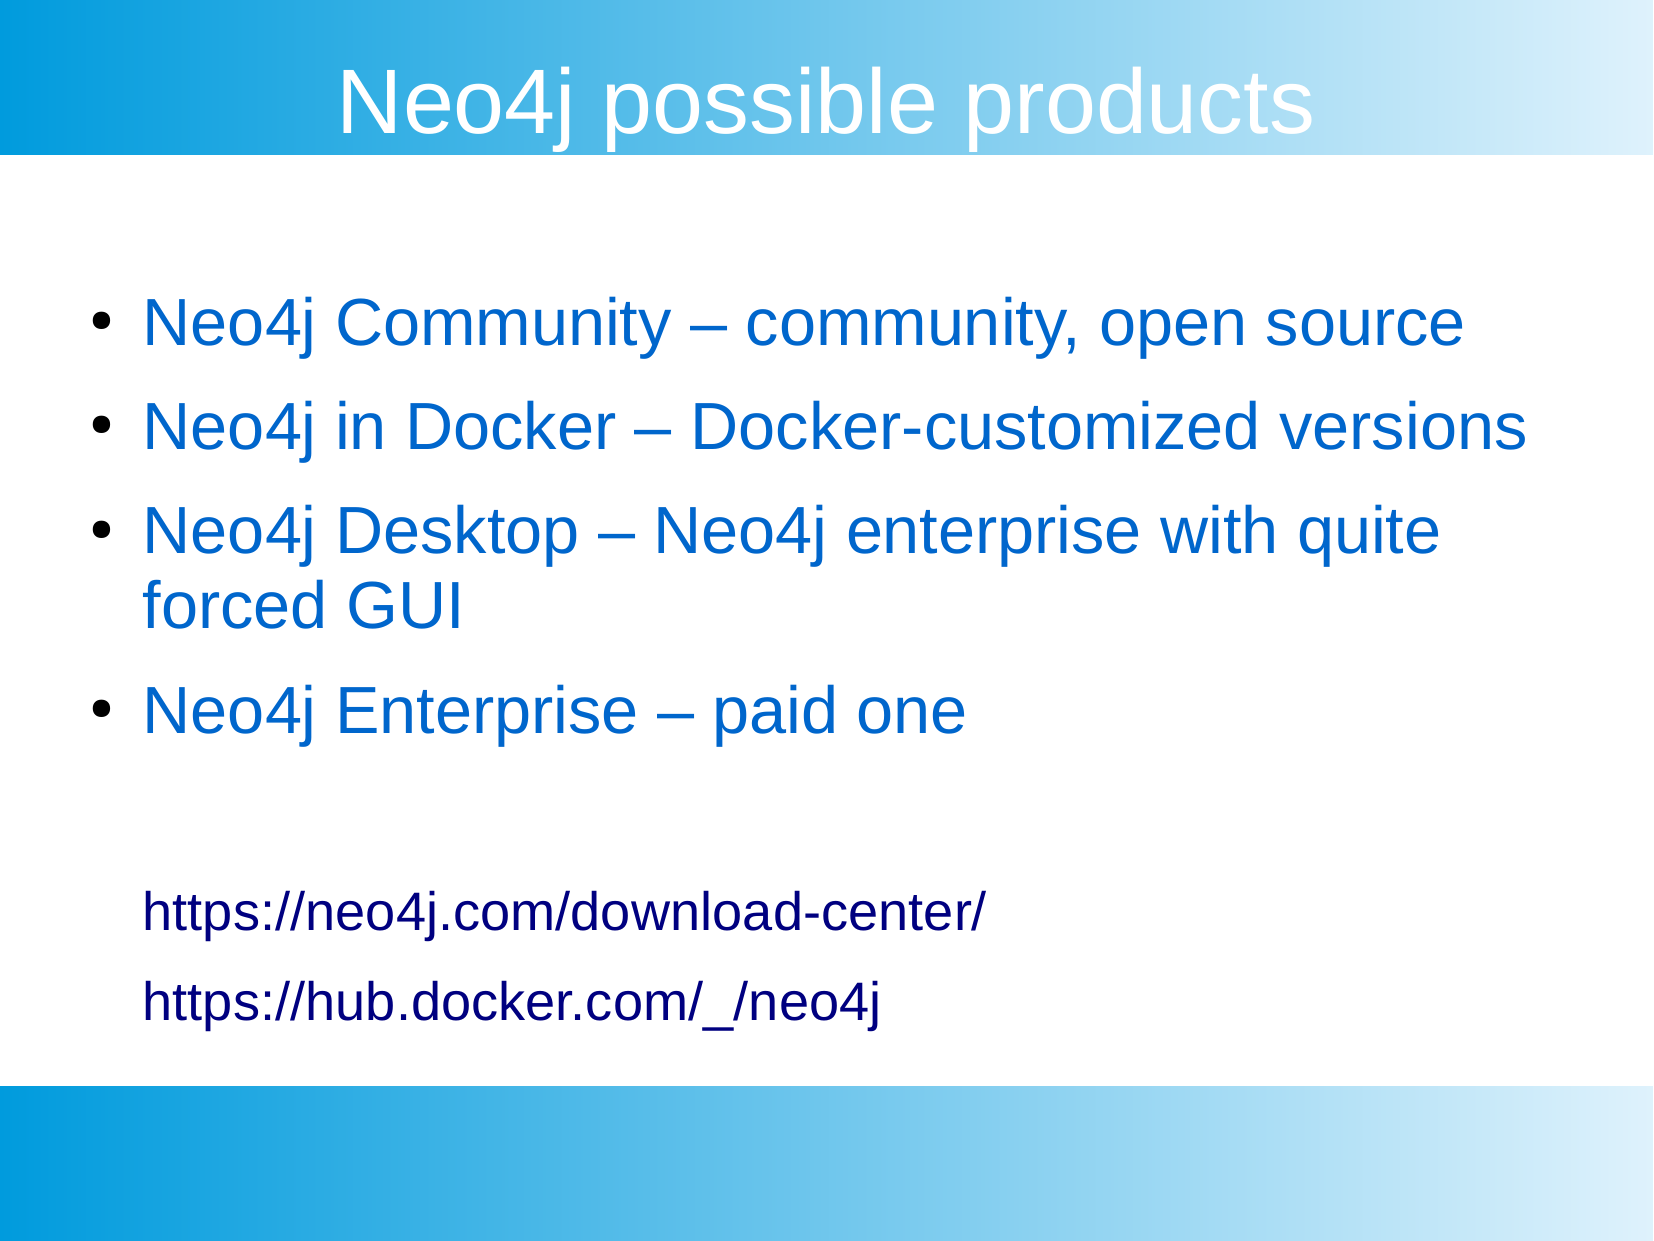

# Neo4j possible products
Neo4j Community – community, open source
Neo4j in Docker – Docker-customized versions
Neo4j Desktop – Neo4j enterprise with quite forced GUI
Neo4j Enterprise – paid one
https://neo4j.com/download-center/
https://hub.docker.com/_/neo4j